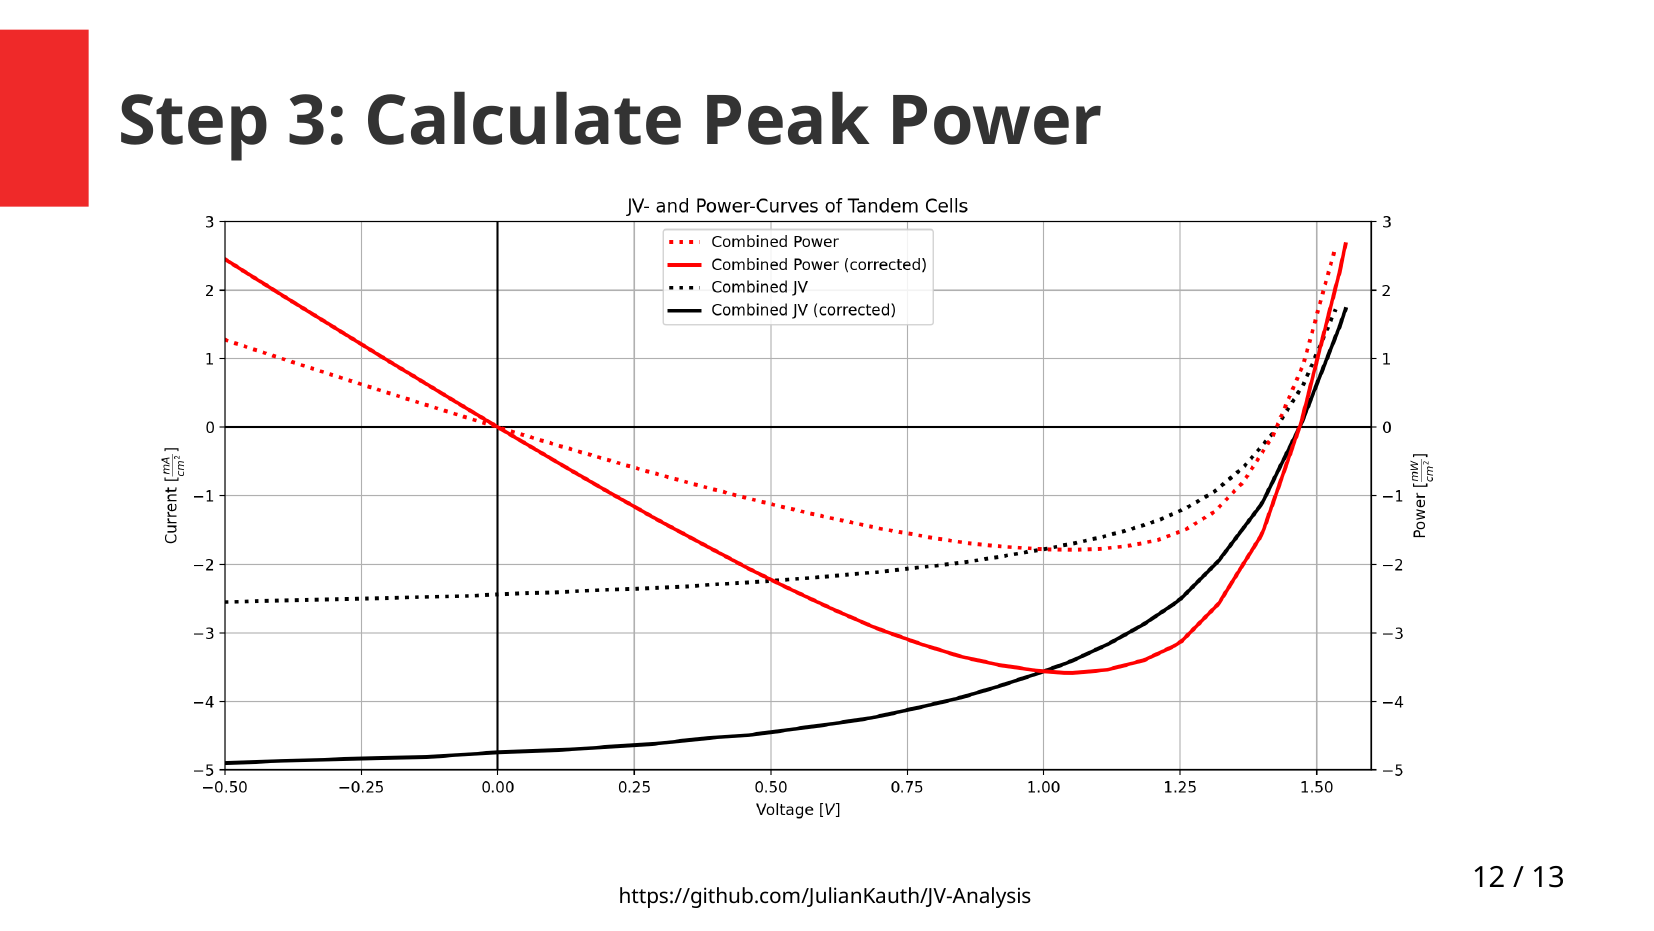

# Step 3: Calculate Peak Power
12